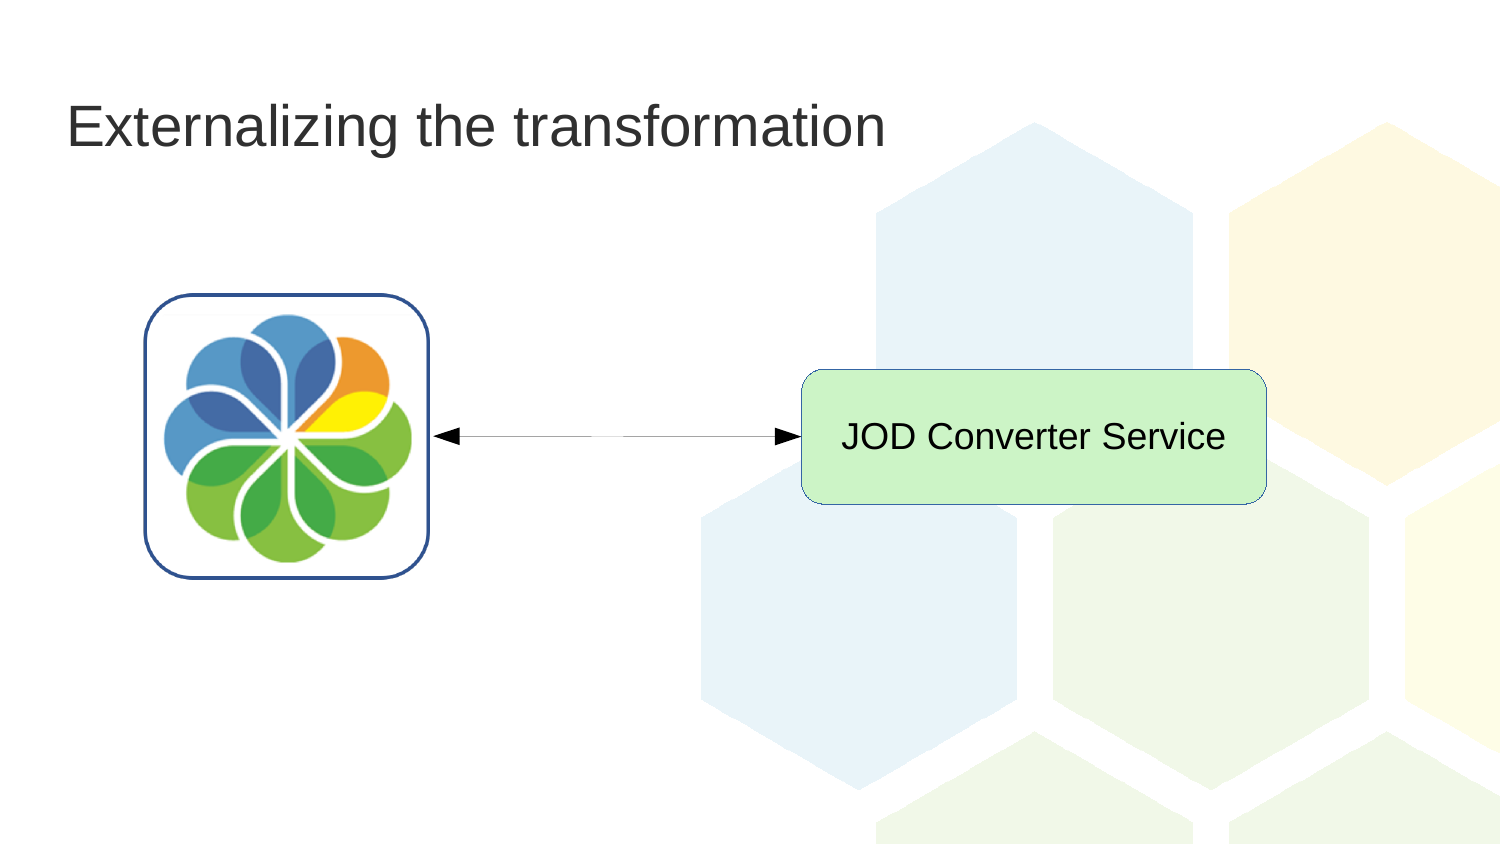

# Externalizing the transformation
JOD Converter Service